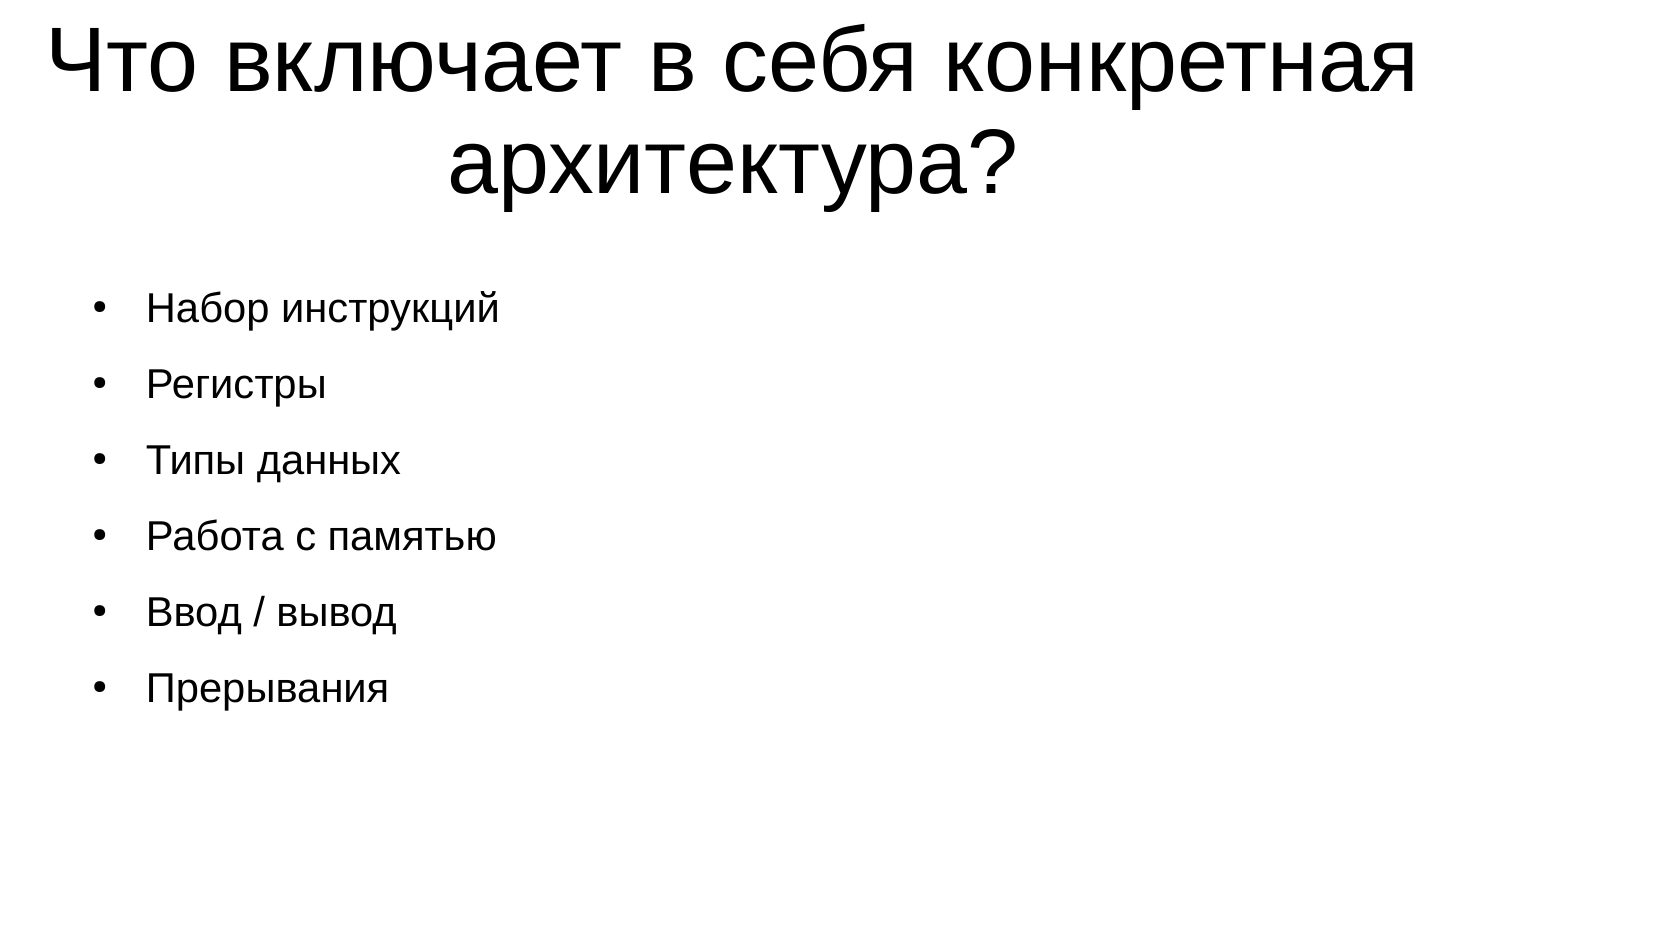

Что включает в себя конкретная архитектура?
# Набор инструкций
Регистры
Типы данных
Работа с памятью
Ввод / вывод
Прерывания